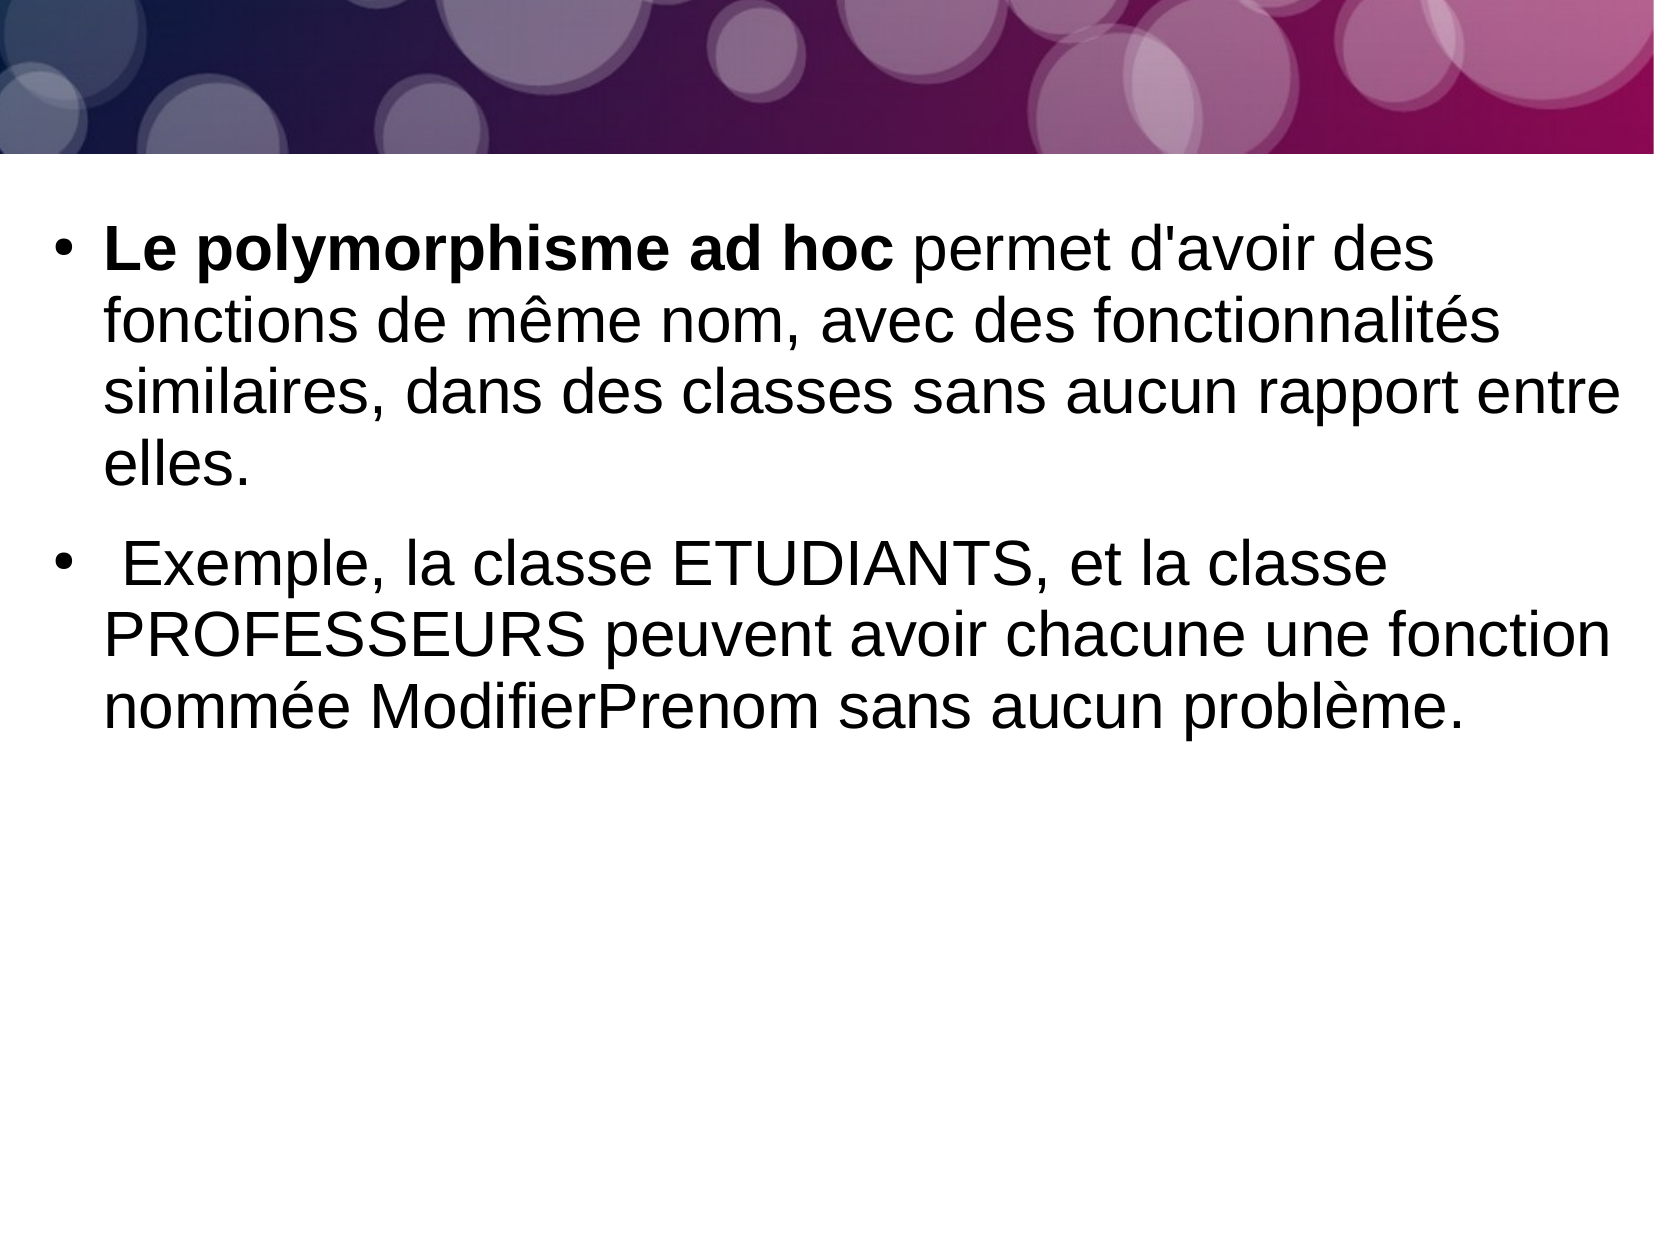

# Le polymorphisme ad hoc permet d'avoir des fonctions de même nom, avec des fonctionnalités similaires, dans des classes sans aucun rapport entre elles.
 Exemple, la classe ETUDIANTS, et la classe PROFESSEURS peuvent avoir chacune une fonction nommée ModifierPrenom sans aucun problème.